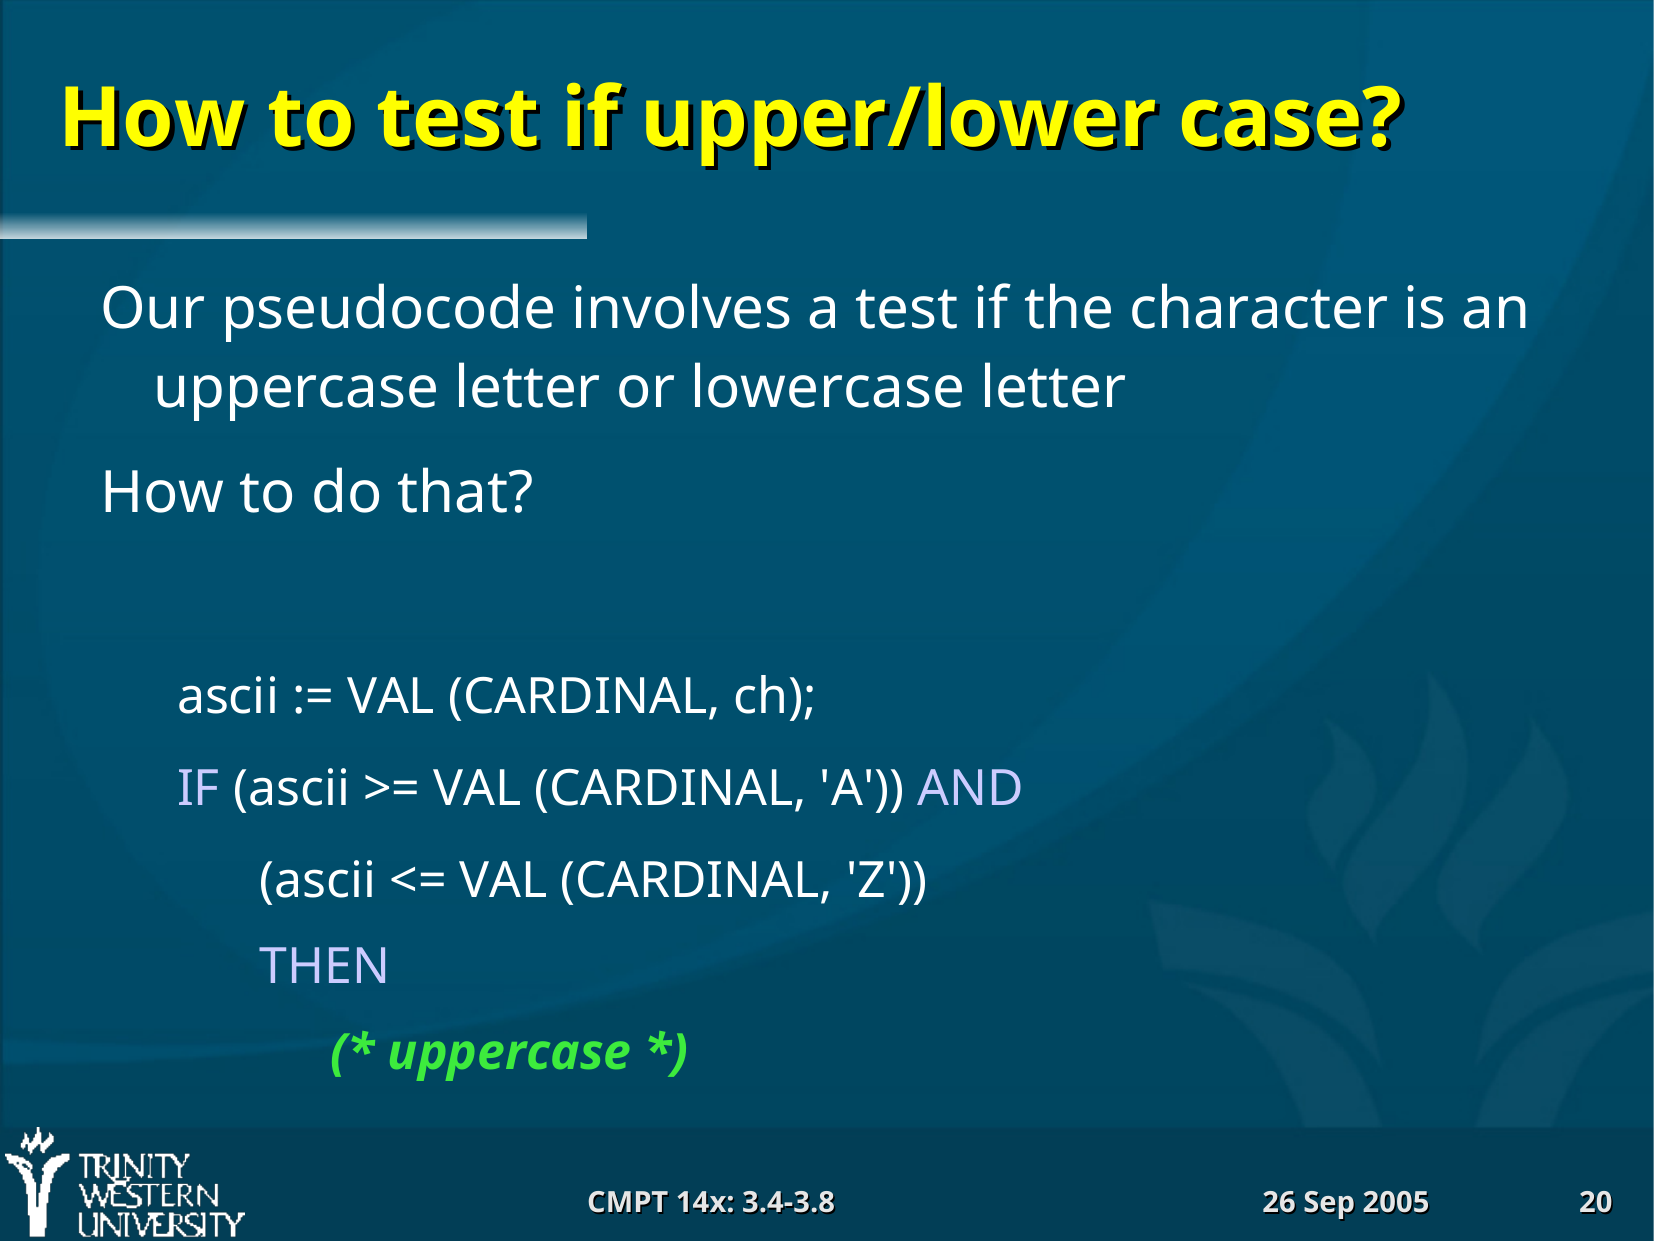

# How to test if upper/lower case?
Our pseudocode involves a test if the character is an uppercase letter or lowercase letter
How to do that?
ascii := VAL (CARDINAL, ch);
IF (ascii >= VAL (CARDINAL, 'A')) AND
(ascii <= VAL (CARDINAL, 'Z'))
THEN
(* uppercase *)
CMPT 14x: 3.4-3.8
26 Sep 2005
20